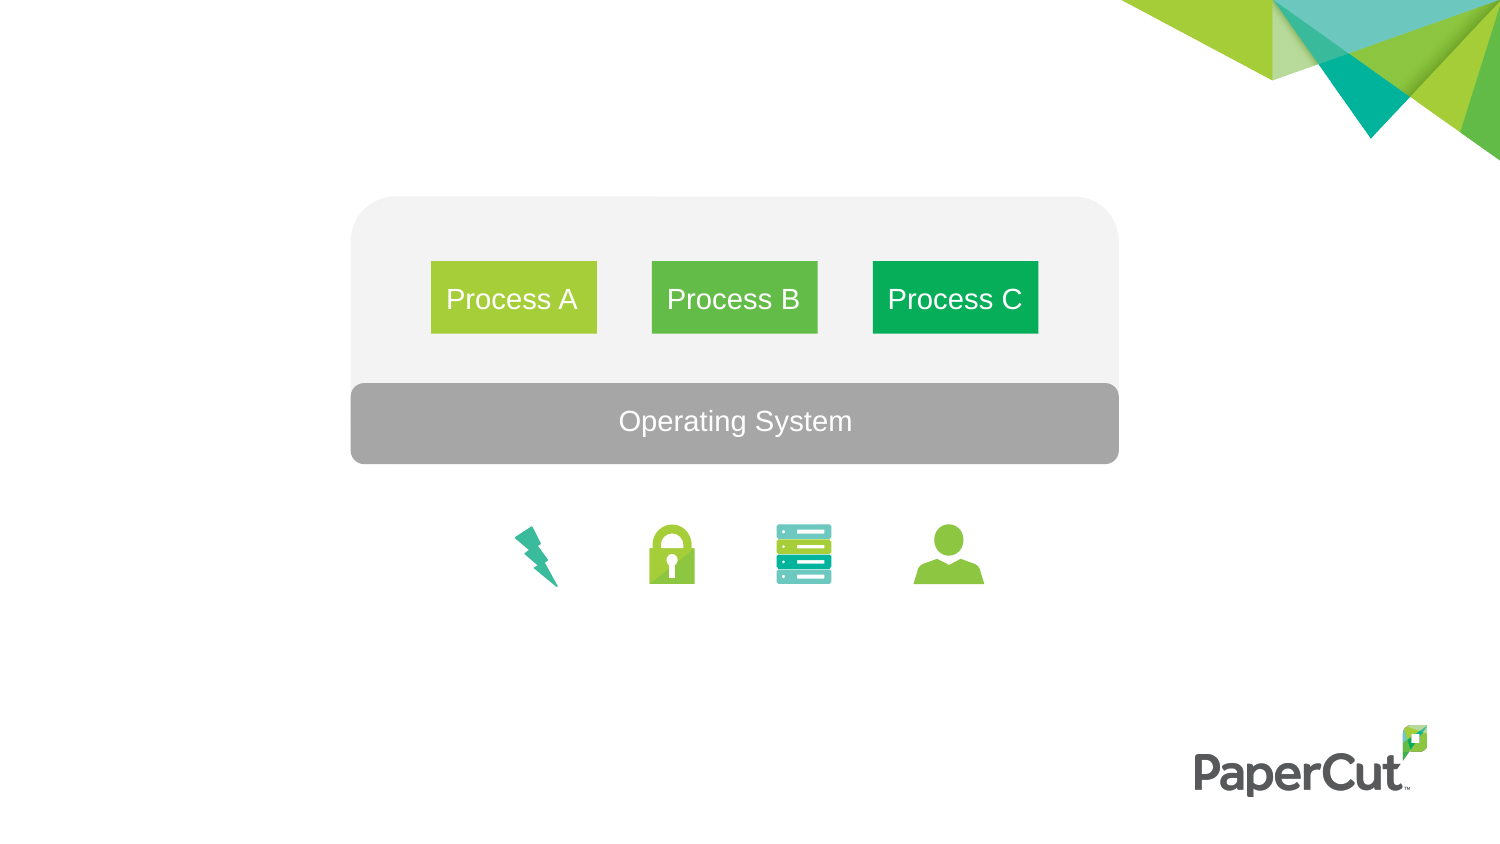

#
Process A
Process B
Process C
Operating System